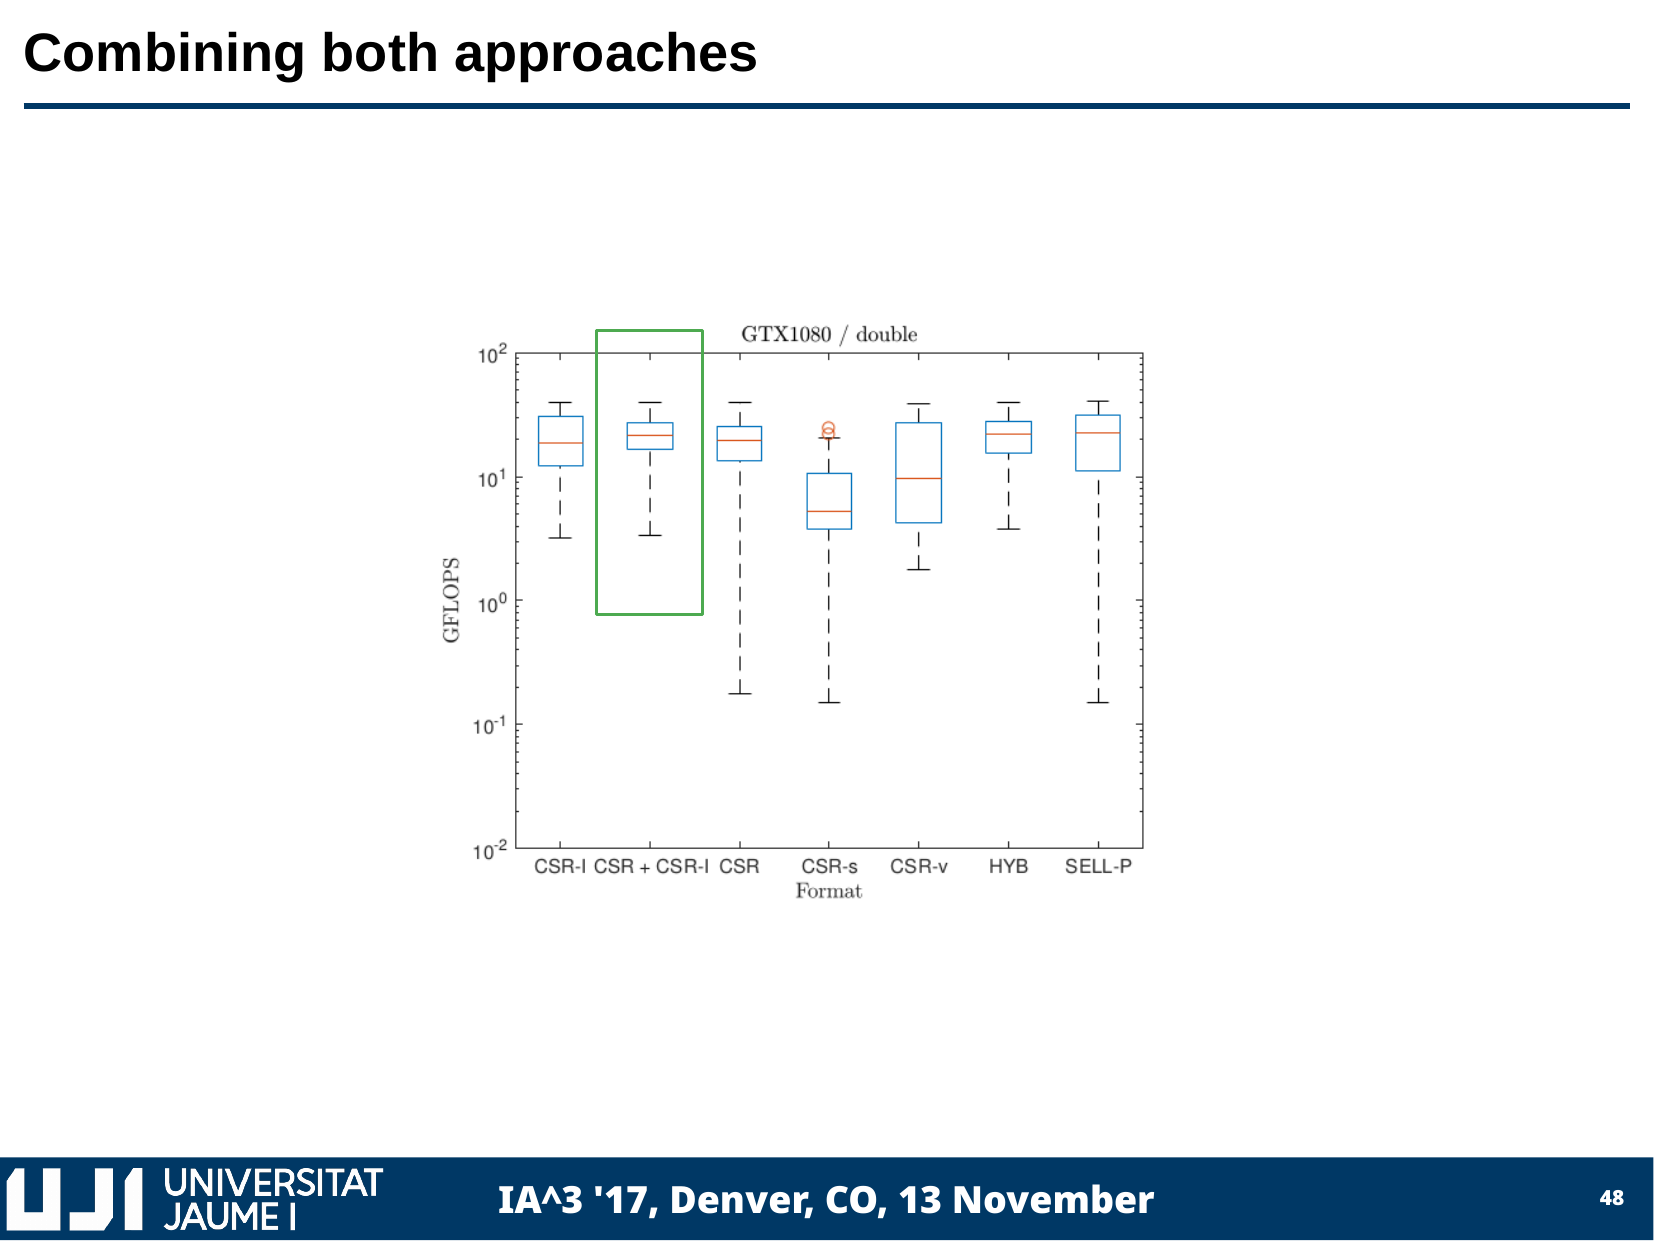

# Combining both approaches
IA^3 '17, Denver, CO, 13 November
48